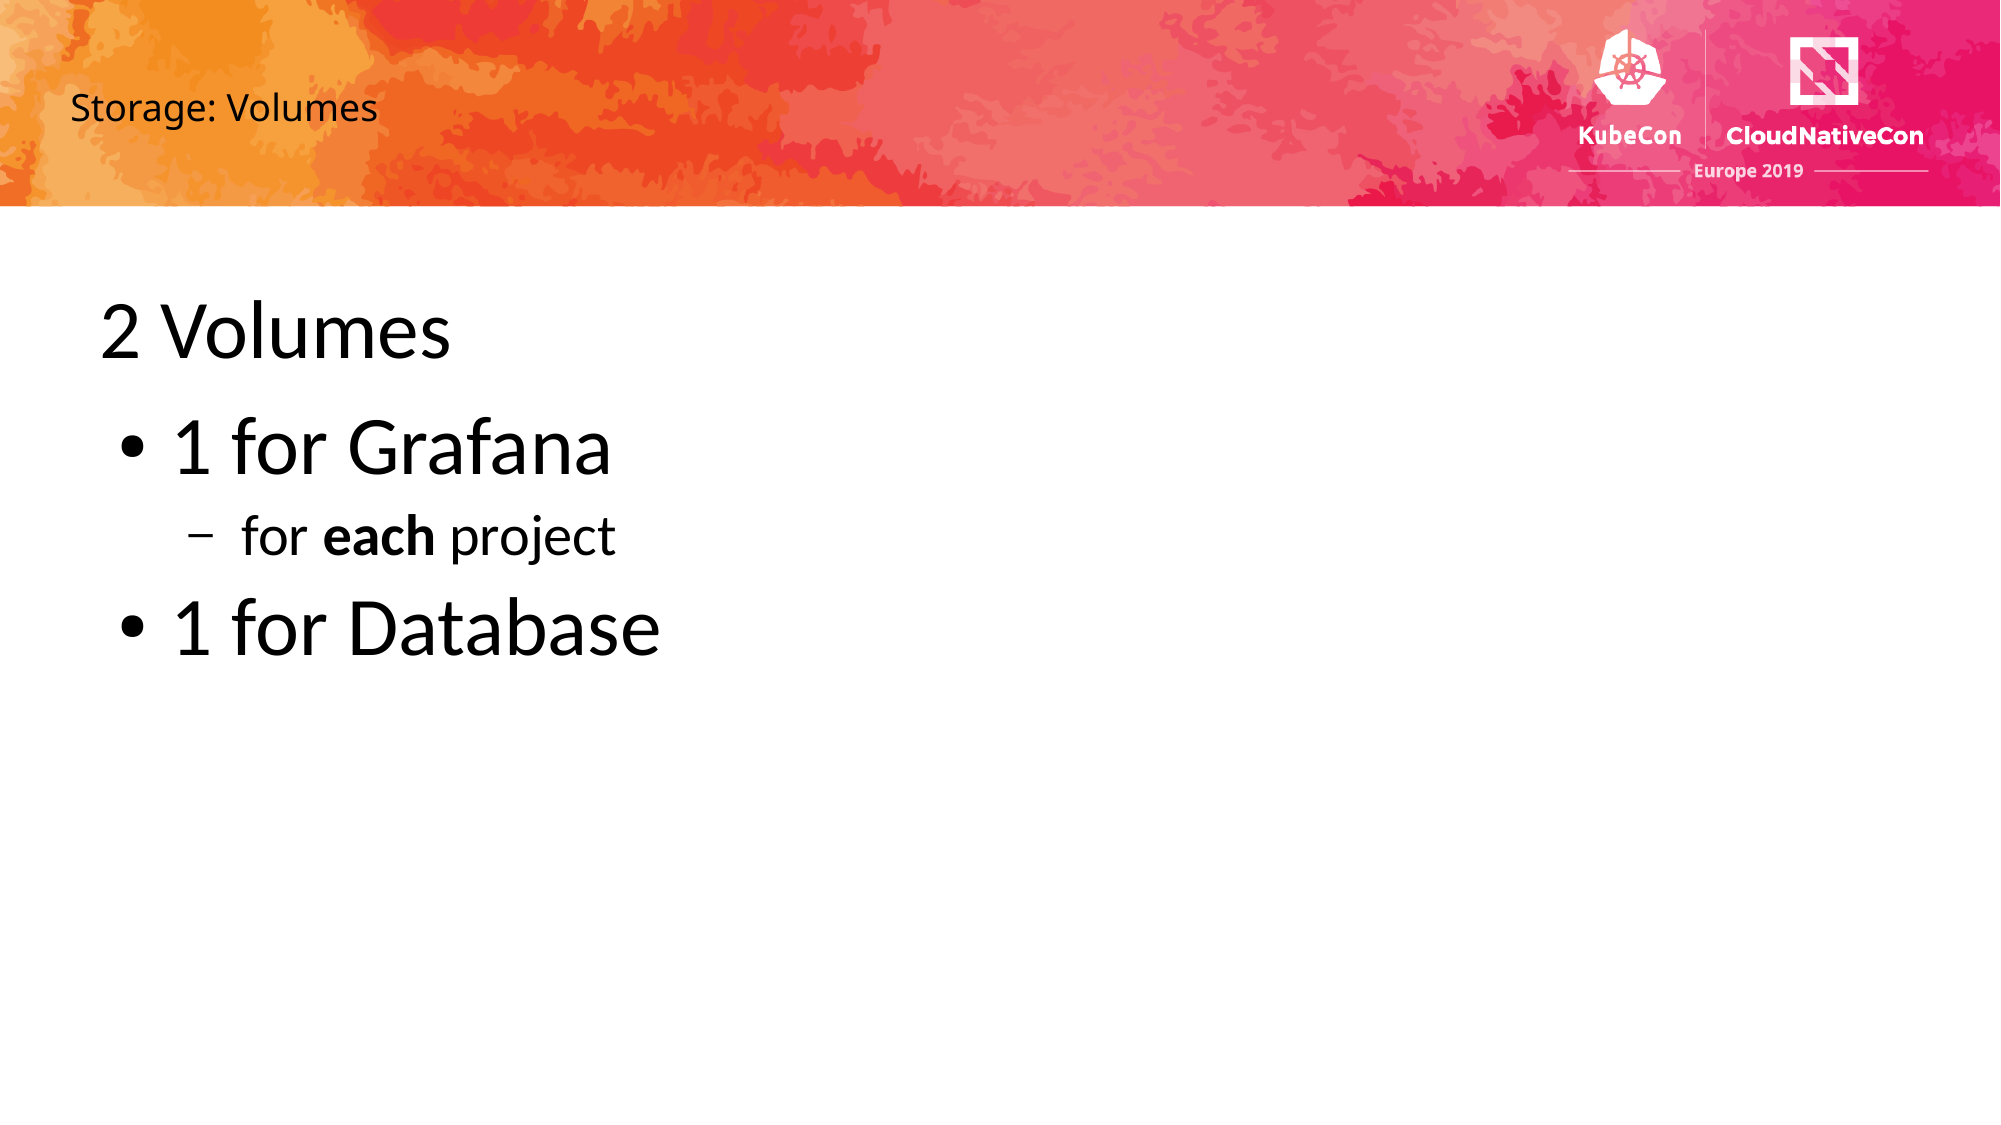

# Storage: Volumes
2 Volumes
1 for Grafana
for each project
1 for Database